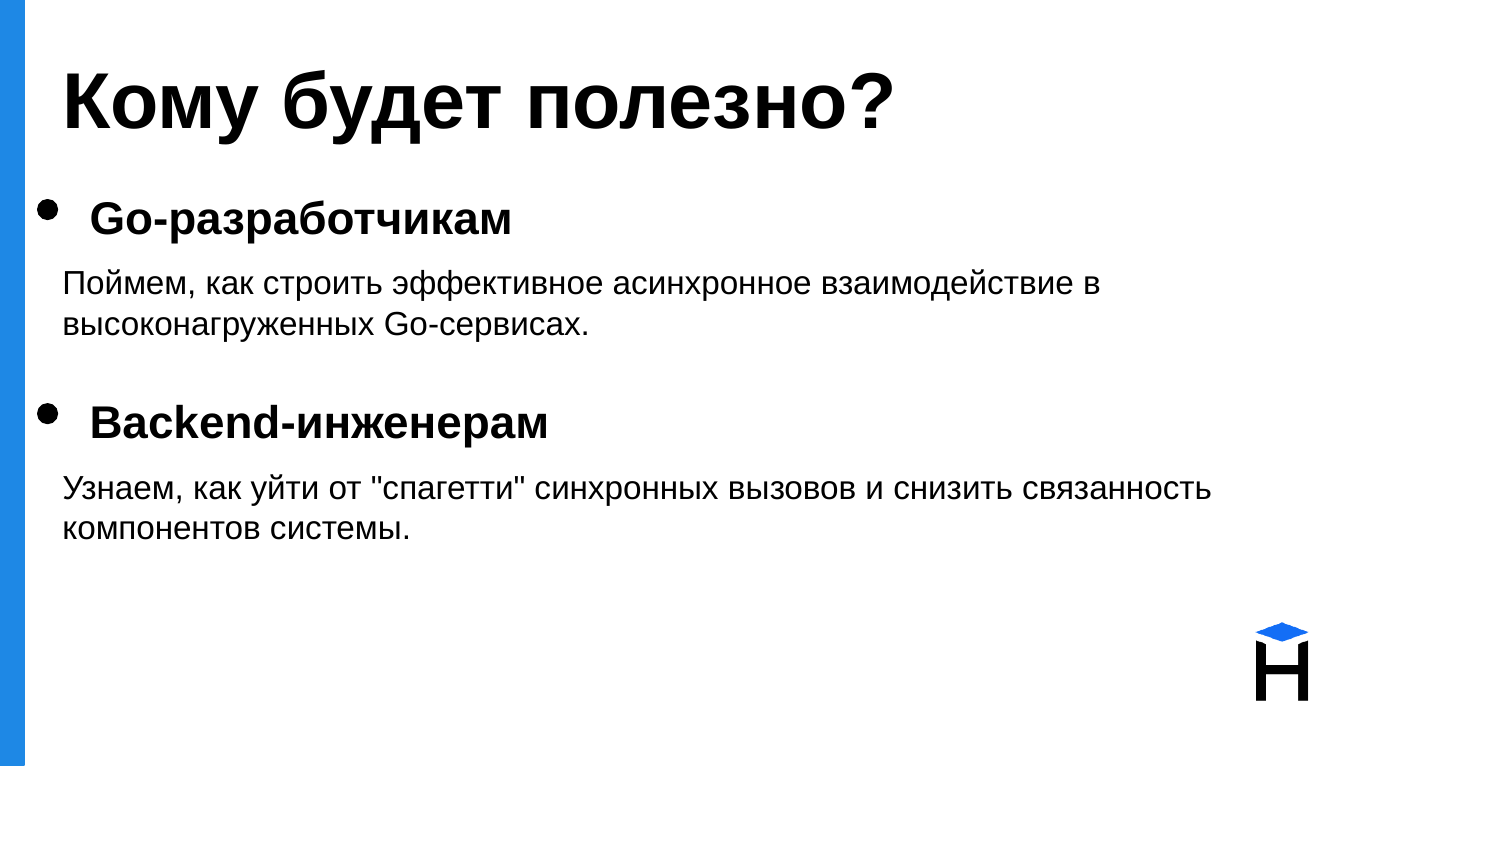

Кому будет полезно?
Go-разработчикам
Поймем, как строить эффективное асинхронное взаимодействие в высоконагруженных Go-сервисах.
Backend-инженерам
Узнаем, как уйти от "спагетти" синхронных вызовов и снизить связанность компонентов системы.